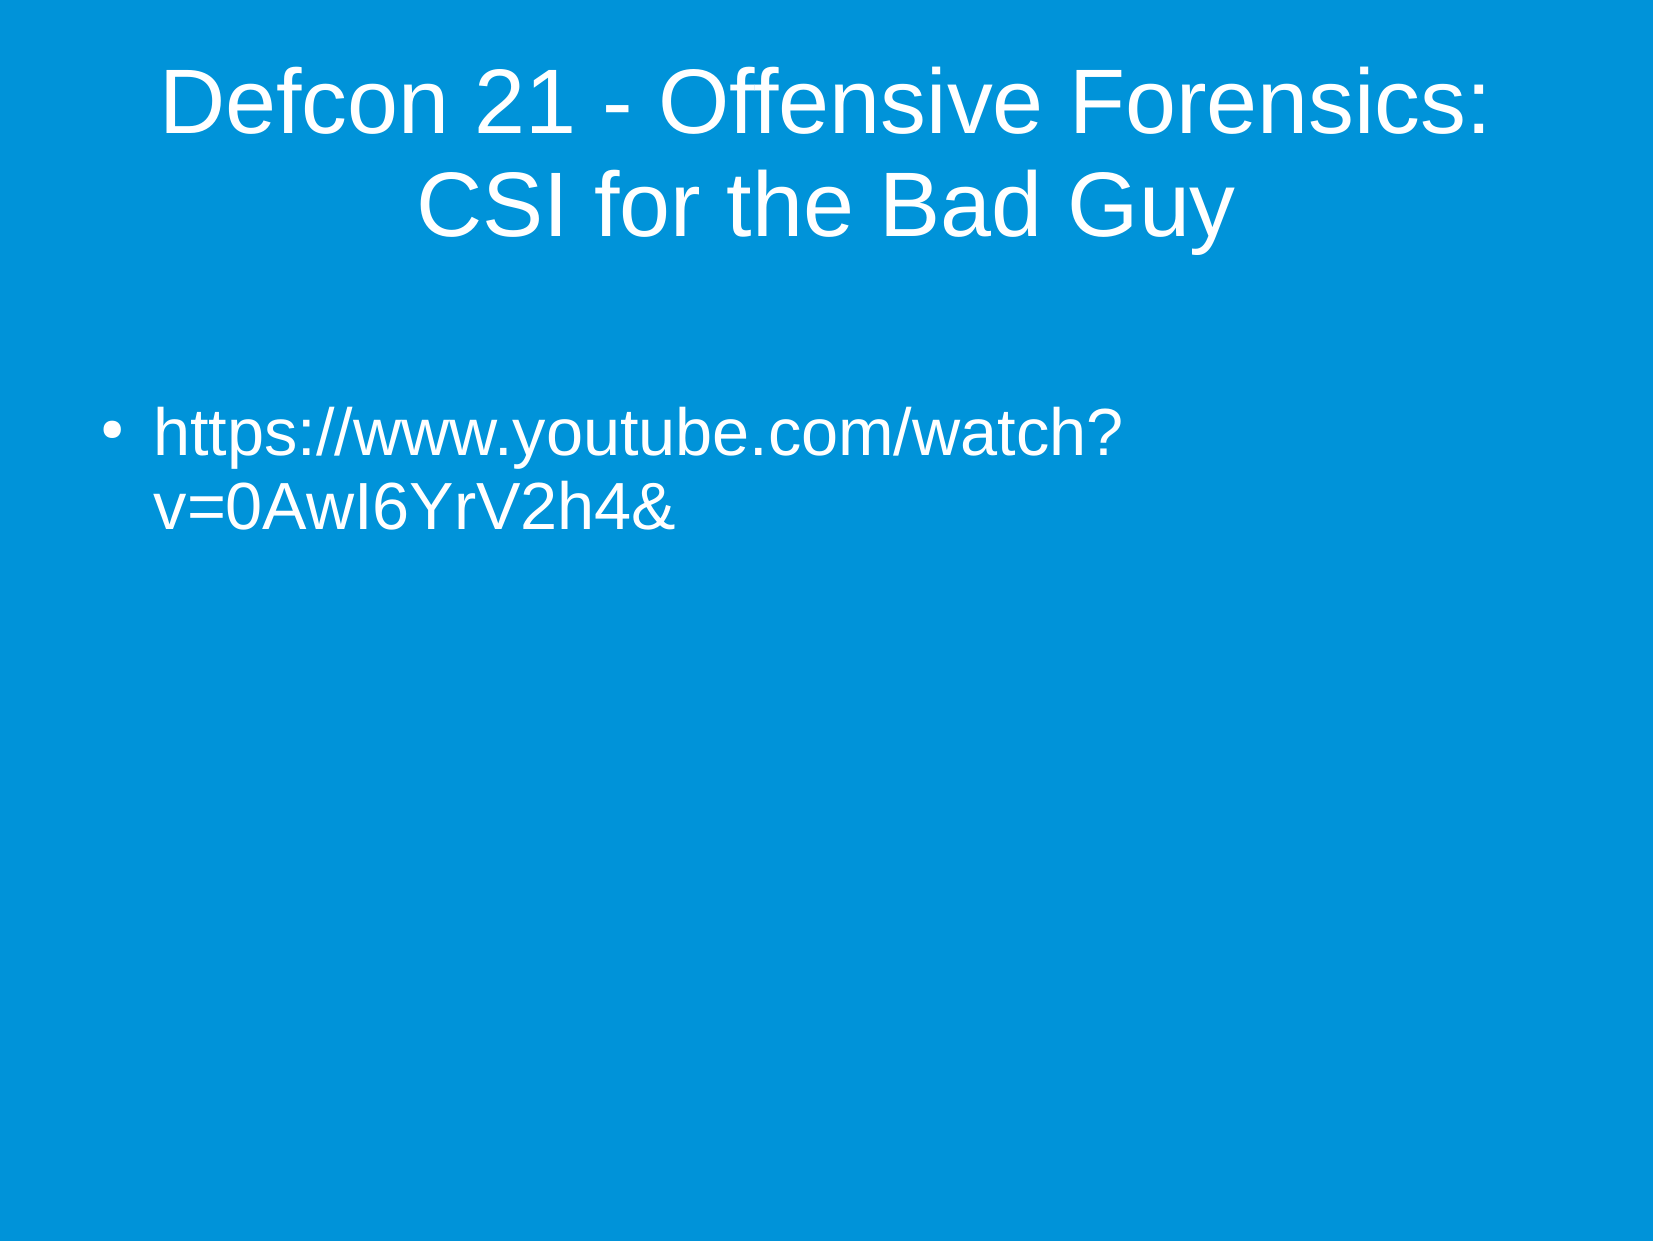

# Defcon 21 - Offensive Forensics: CSI for the Bad Guy
https://www.youtube.com/watch?v=0AwI6YrV2h4&